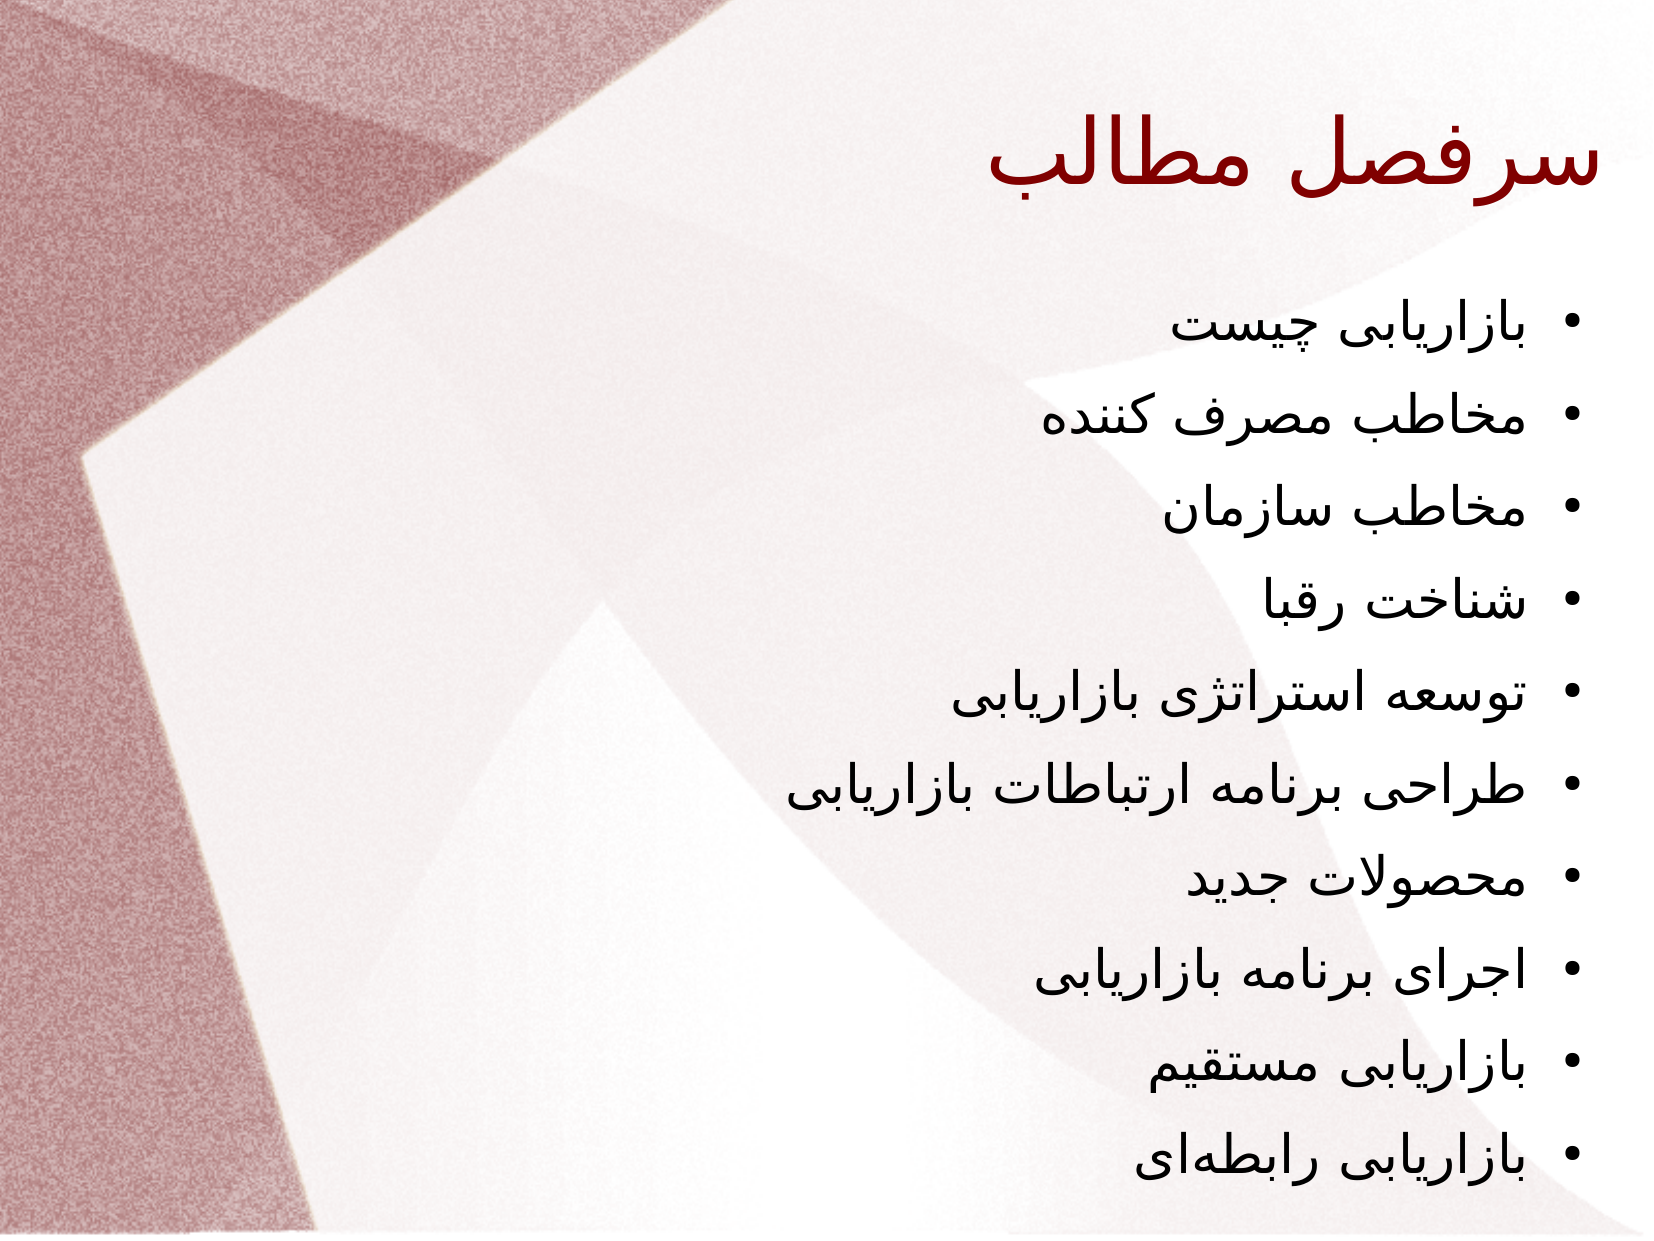

# سرفصل مطالب
بازاریابی چیست
مخاطب مصرف کننده
مخاطب سازمان
شناخت رقبا
توسعه استراتژی بازاریابی
طراحی برنامه ارتباطات بازاریابی
محصولات جدید
اجرای برنامه بازاریابی
بازاریابی مستقیم
بازاریابی رابطه‌ای